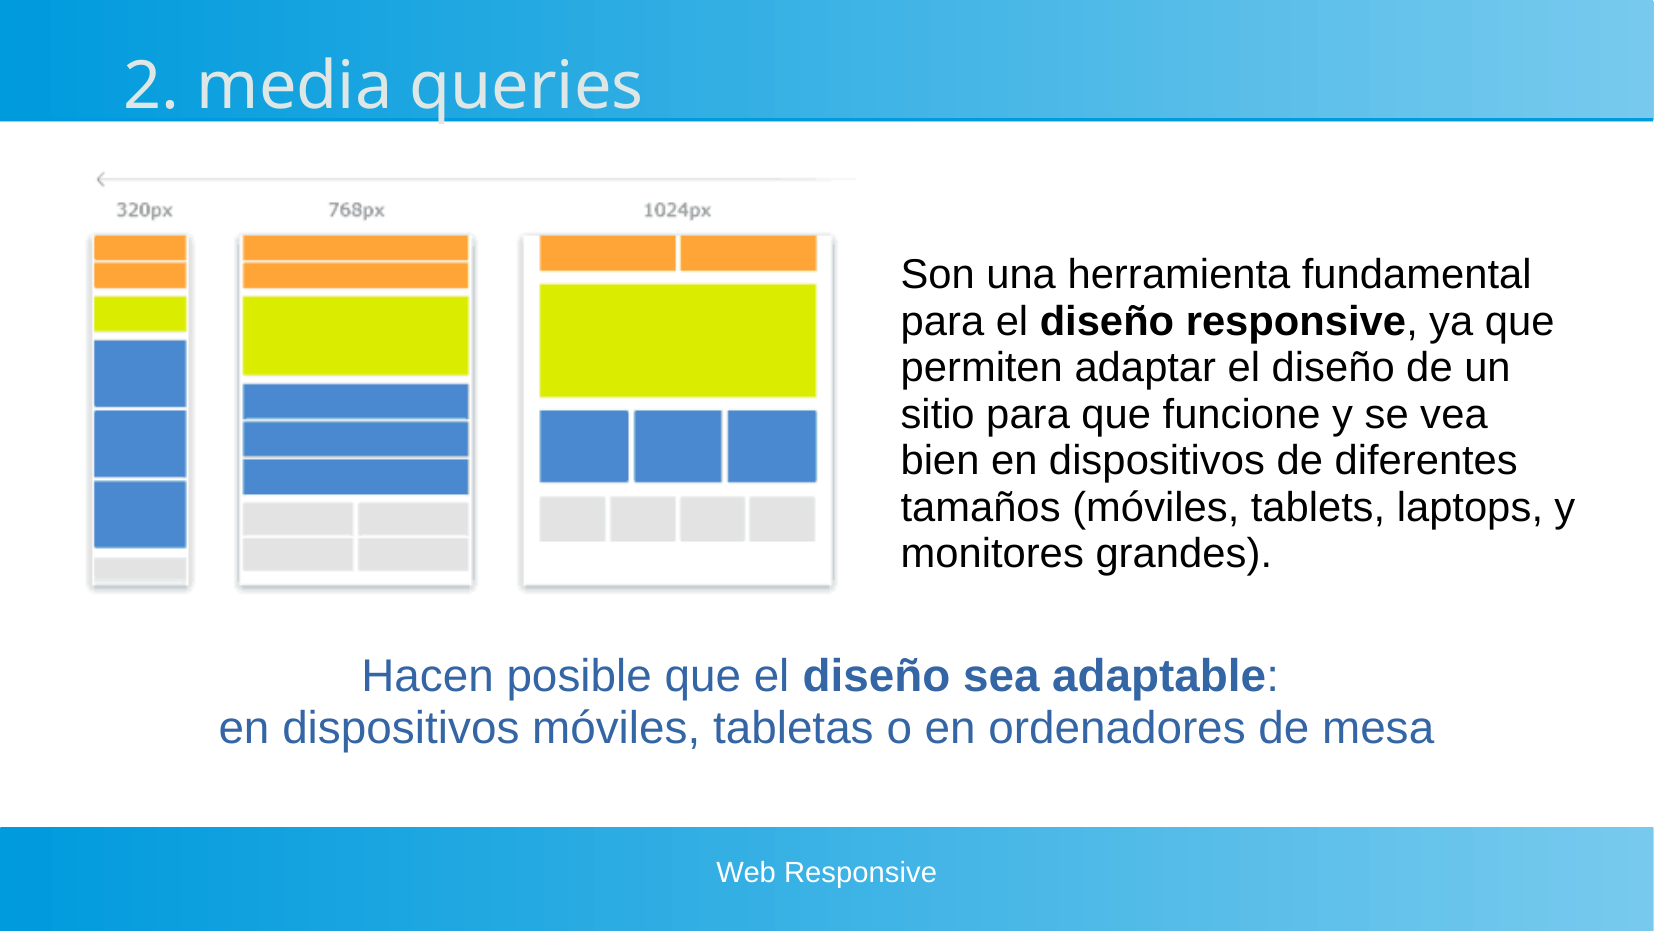

2. media queries
Son una herramienta fundamental para el diseño responsive, ya que permiten adaptar el diseño de un sitio para que funcione y se vea bien en dispositivos de diferentes tamaños (móviles, tablets, laptops, y monitores grandes).
# Hacen posible que el diseño sea adaptable:
en dispositivos móviles, tabletas o en ordenadores de mesa
Web Responsive